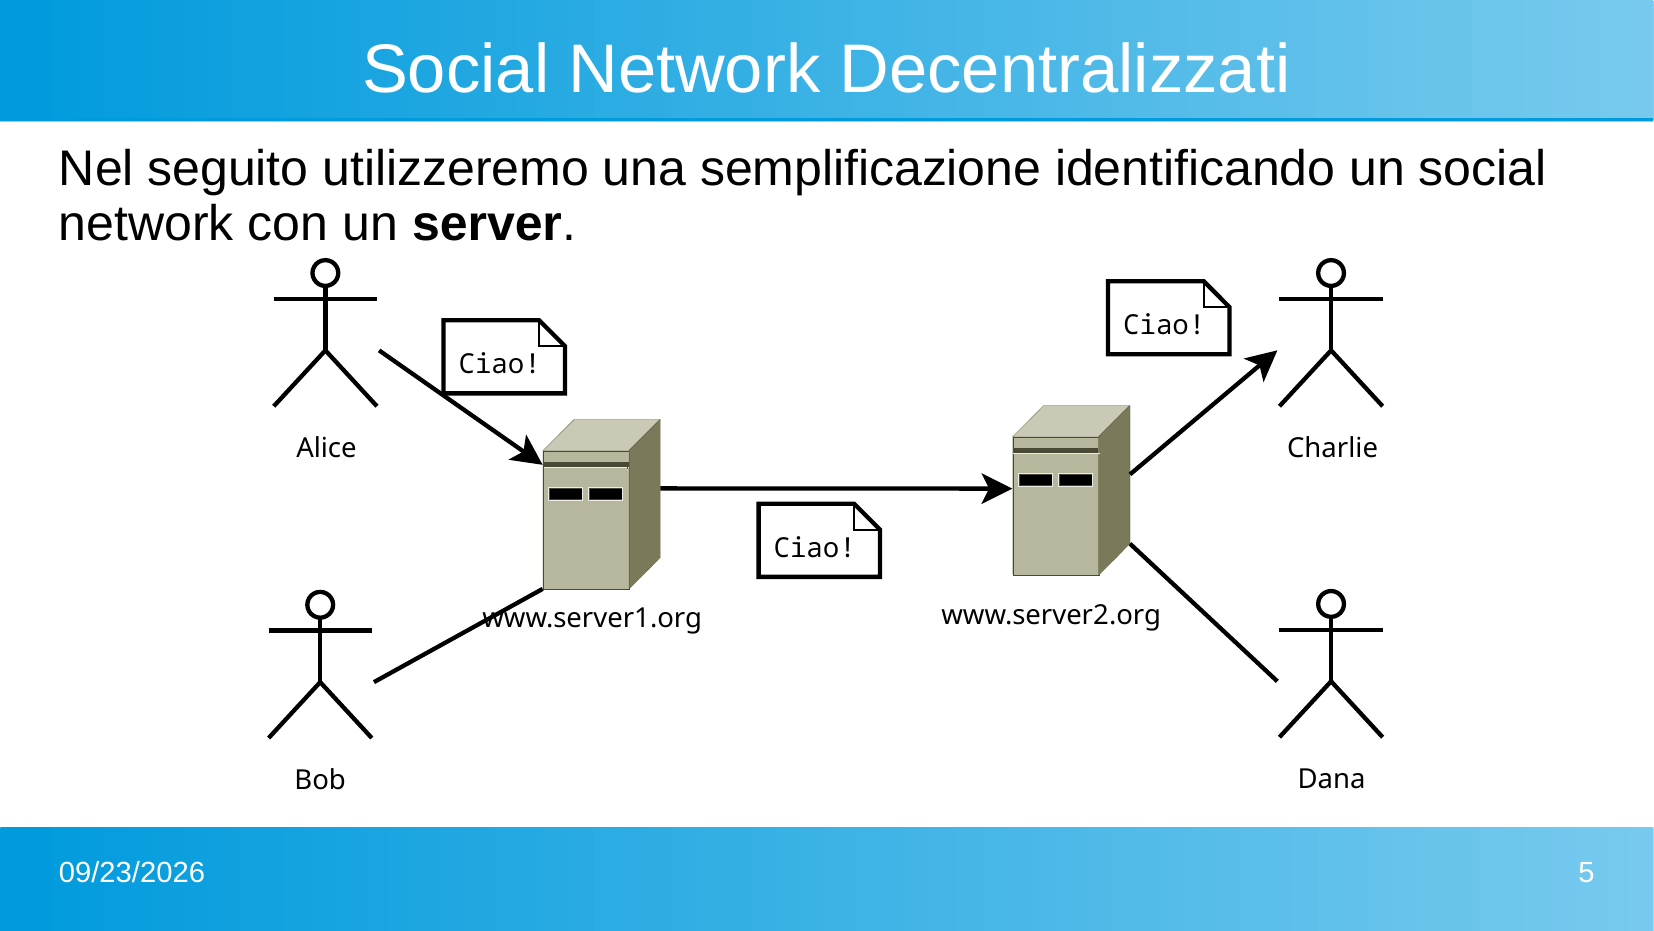

# Social Network Decentralizzati
Nel seguito utilizzeremo una semplificazione identificando un social network con un server.
5